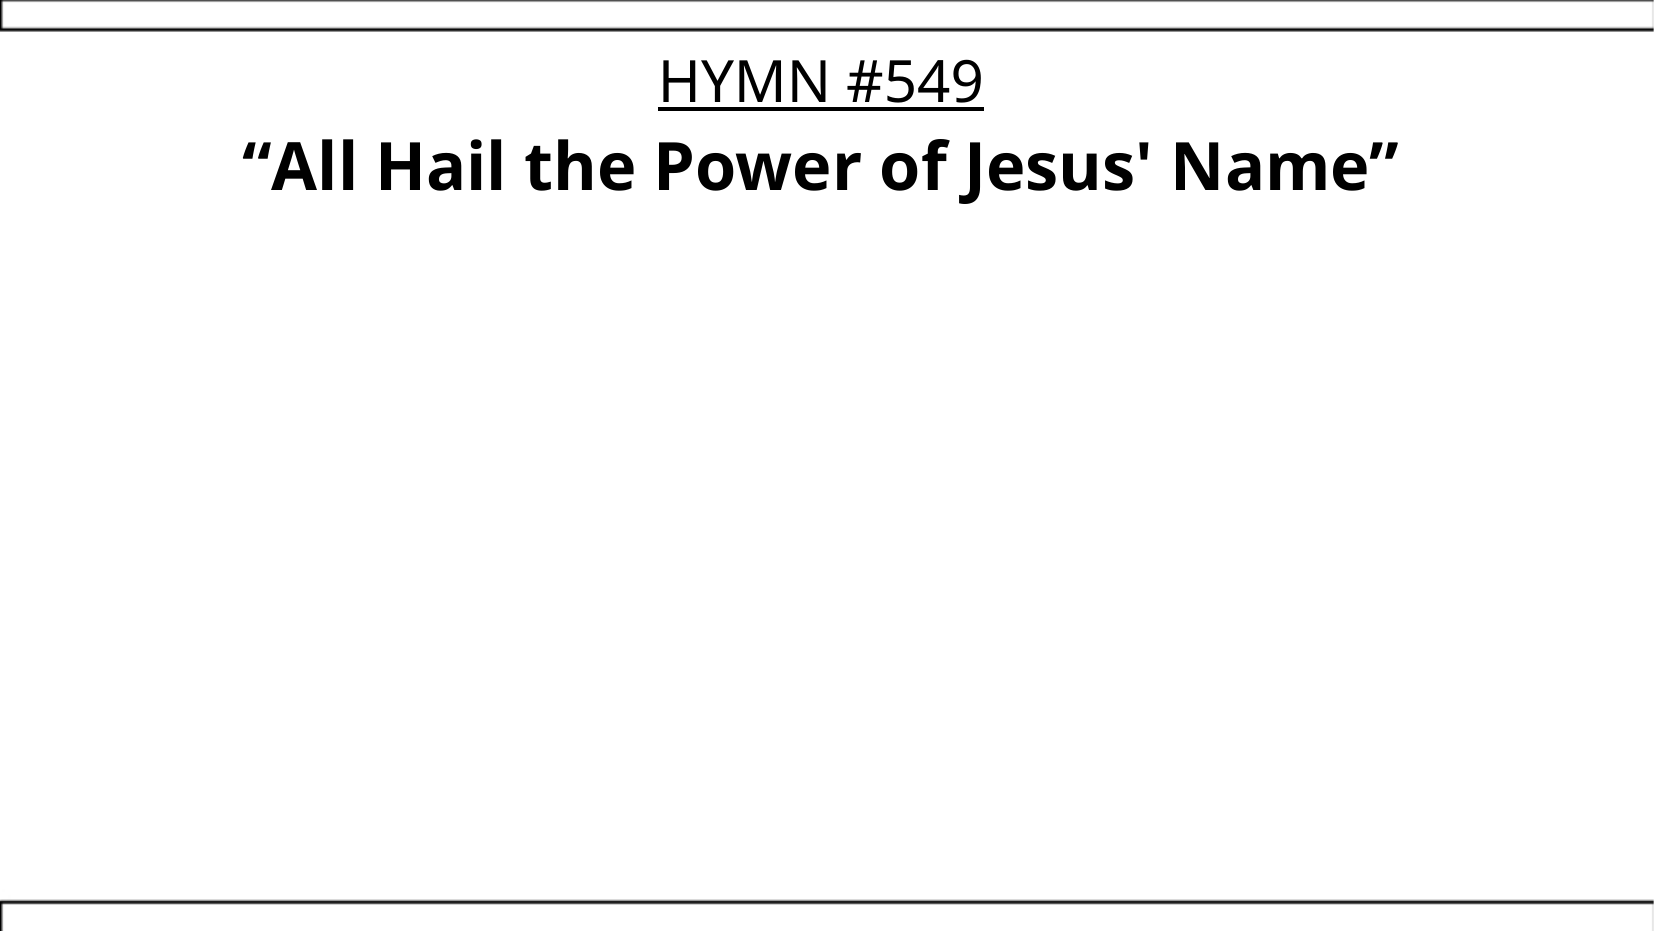

HYMN #549
“All Hail the Power of Jesus' Name”